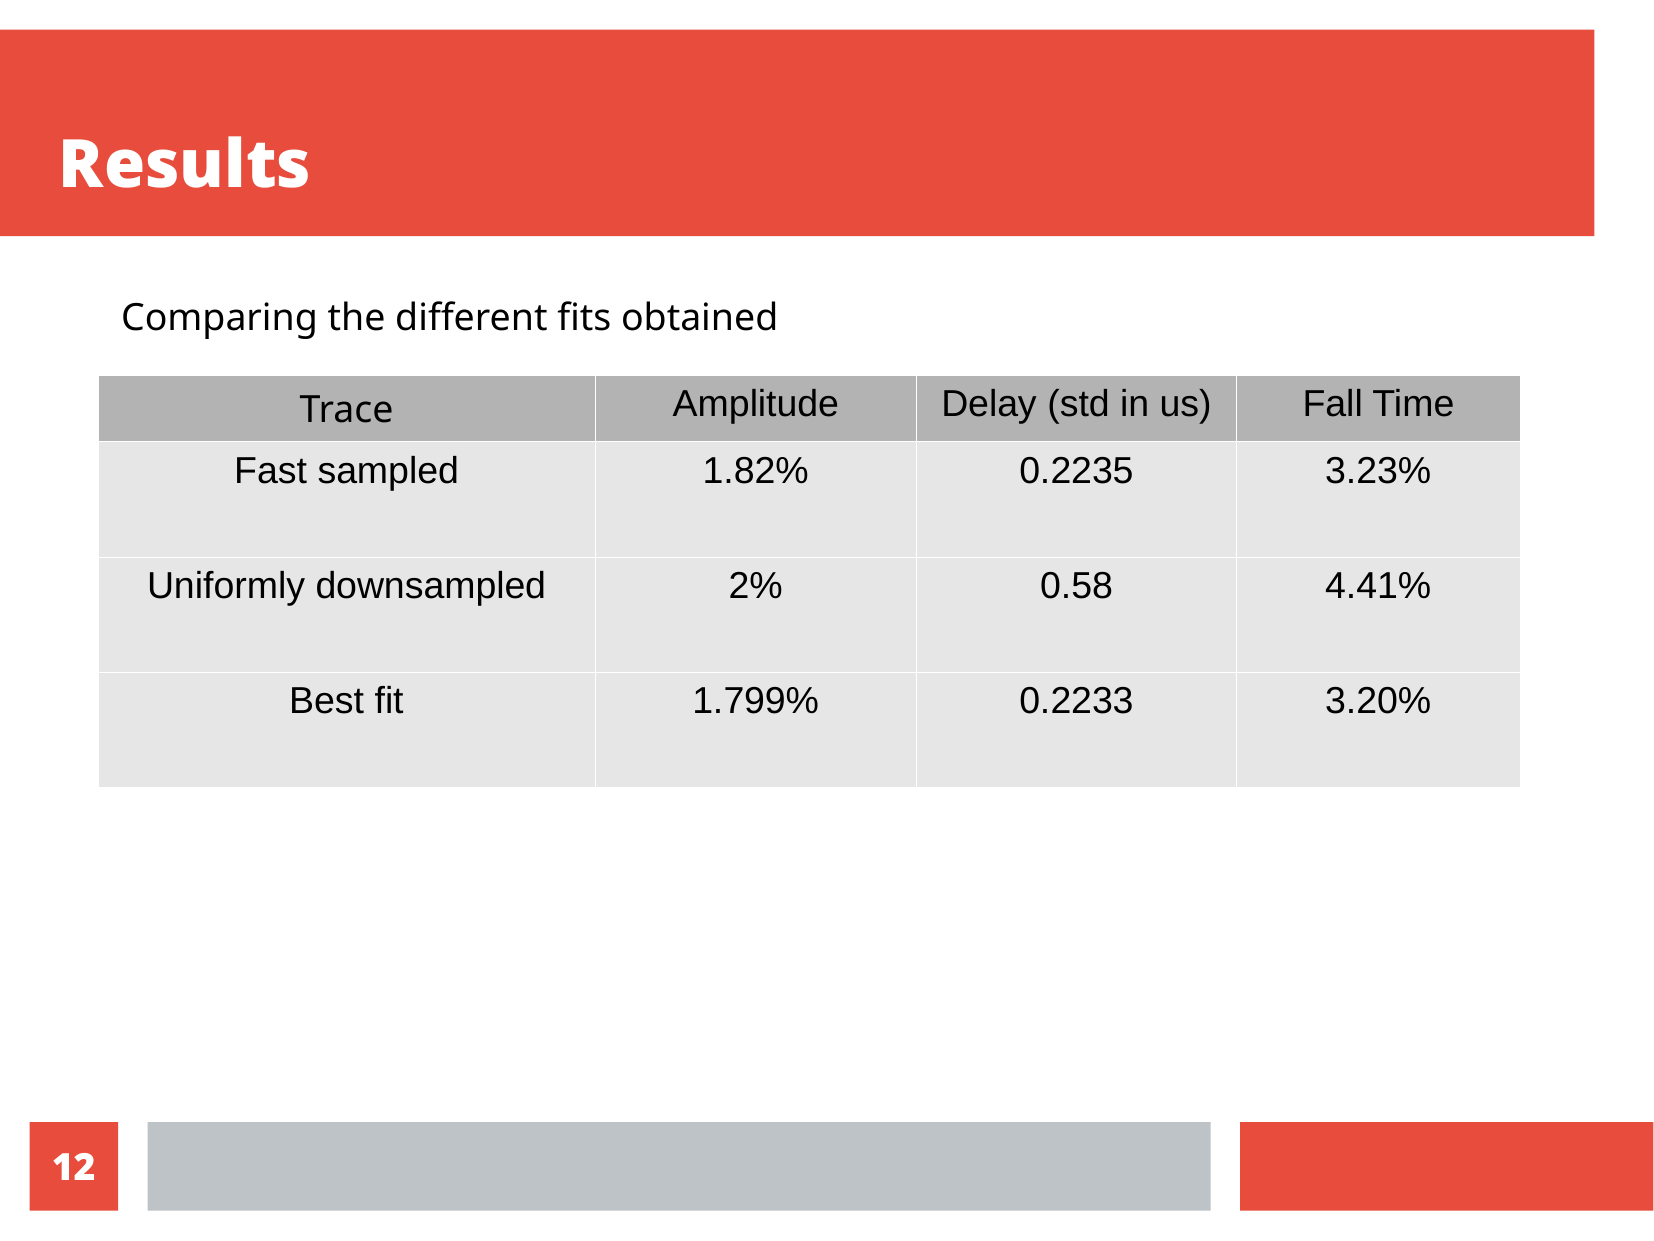

# Results
Comparing the different fits obtained
| Trace | Amplitude | Delay (std in us) | Fall Time |
| --- | --- | --- | --- |
| Fast sampled | 1.82% | 0.2235 | 3.23% |
| Uniformly downsampled | 2% | 0.58 | 4.41% |
| Best fit | 1.799% | 0.2233 | 3.20% |
12